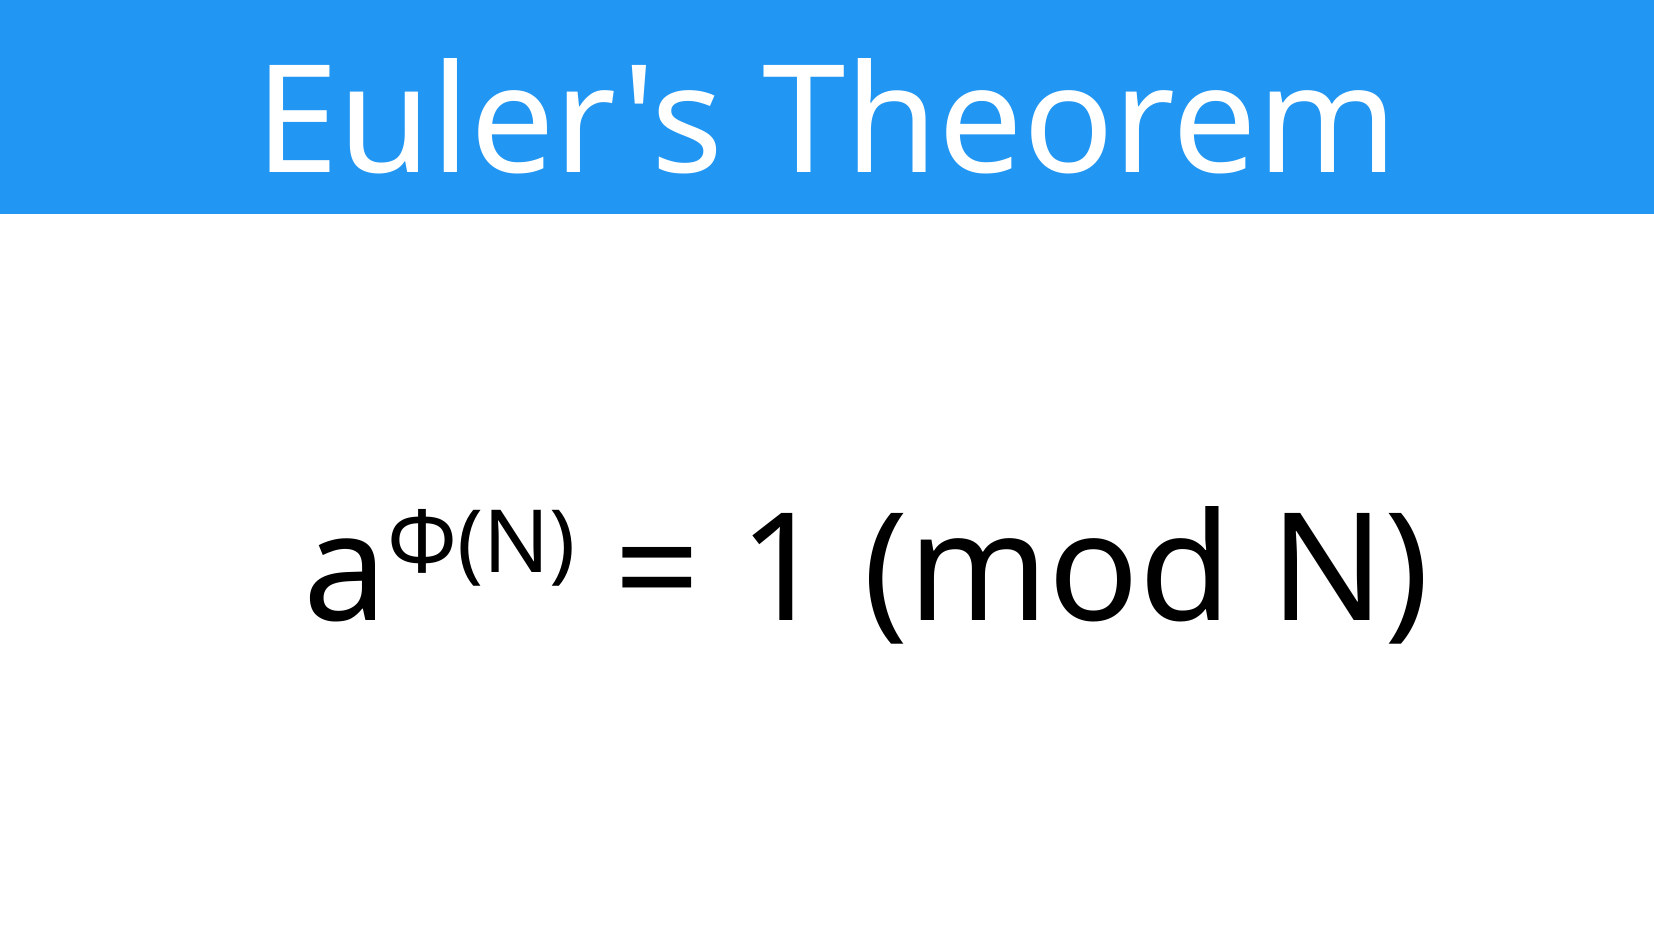

# Euler's Theorem
aΦ(N) = 1 (mod N)